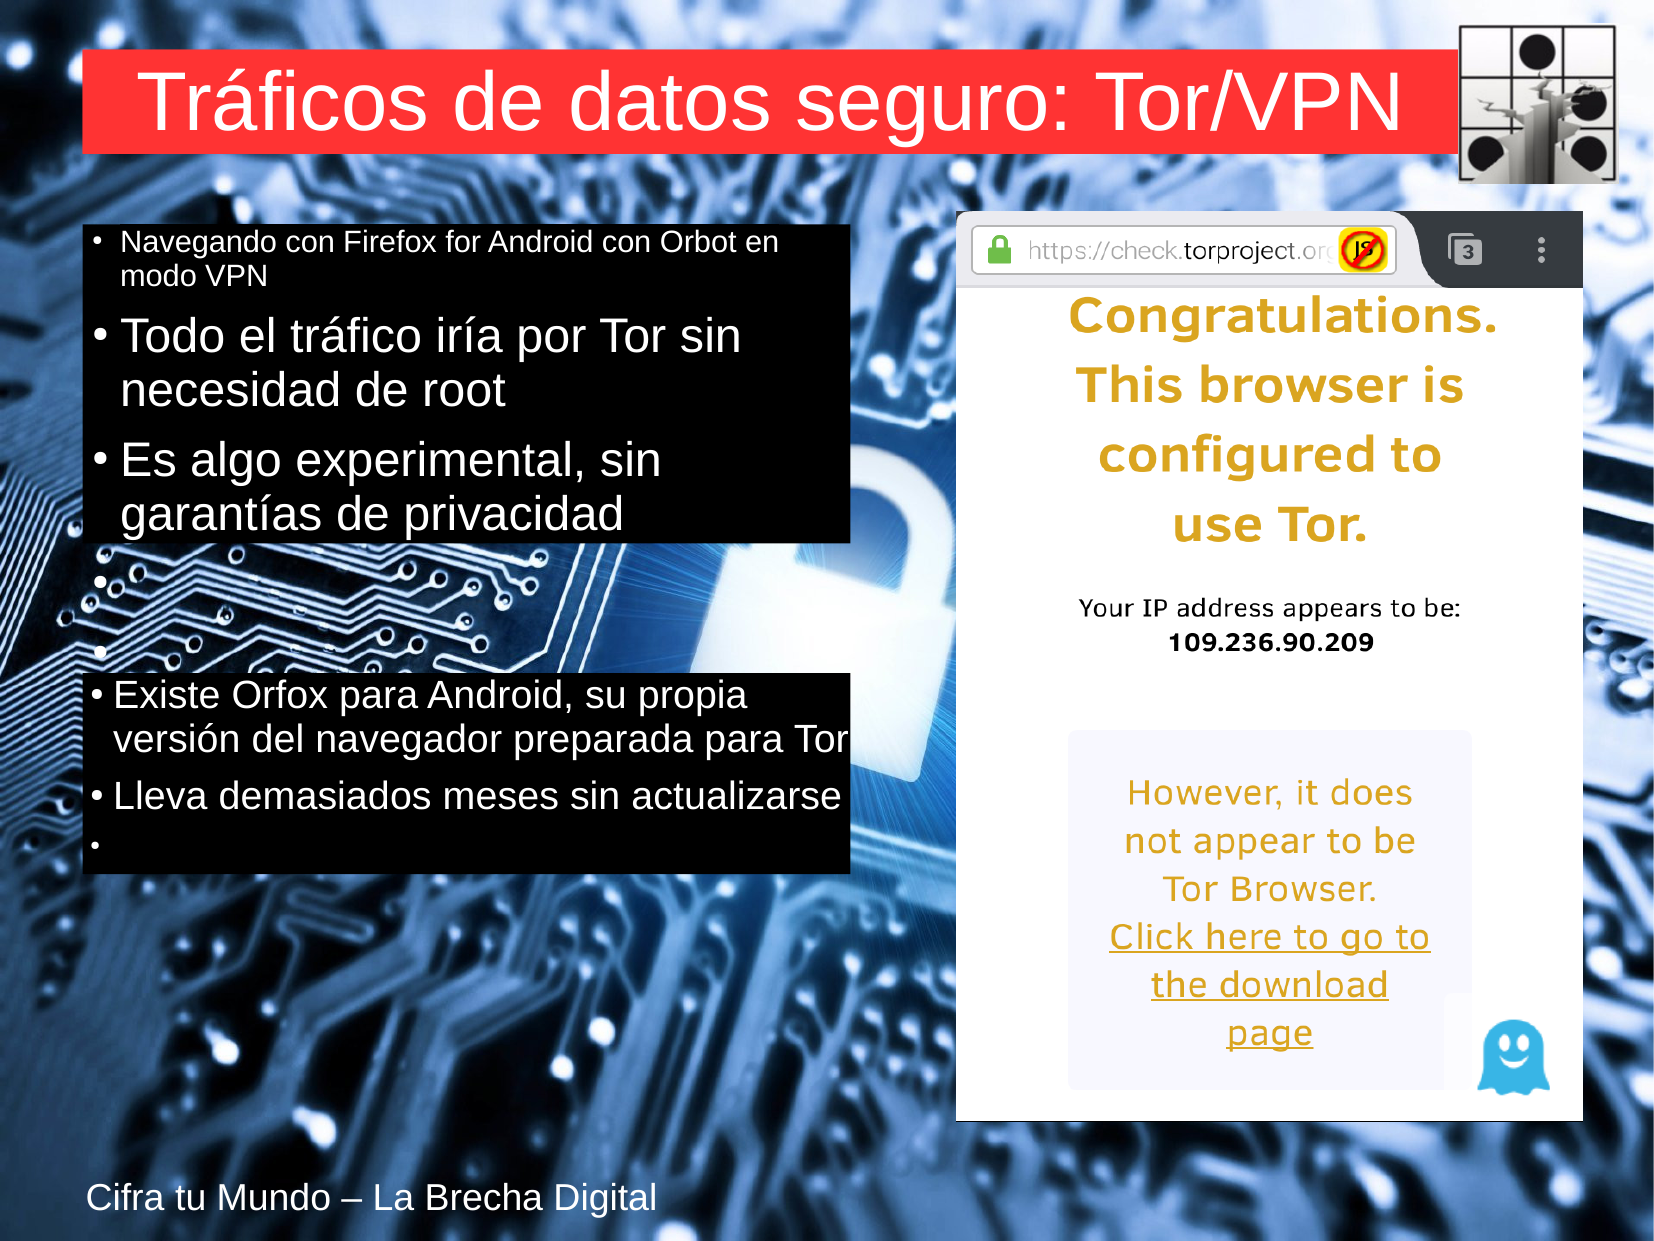

Tráfico de datos seguro con Tor y/o VPN
Tráficos de datos seguro: Tor/VPN
# Navegando con Firefox for Android con Orbot en modo VPN
Todo el tráfico iría por Tor sin necesidad de root
Es algo experimental, sin garantías de privacidad
Existe Orfox para Android, su propia versión del navegador preparada para Tor
Lleva demasiados meses sin actualizarse
Cifra tu Mundo – La Brecha Digital